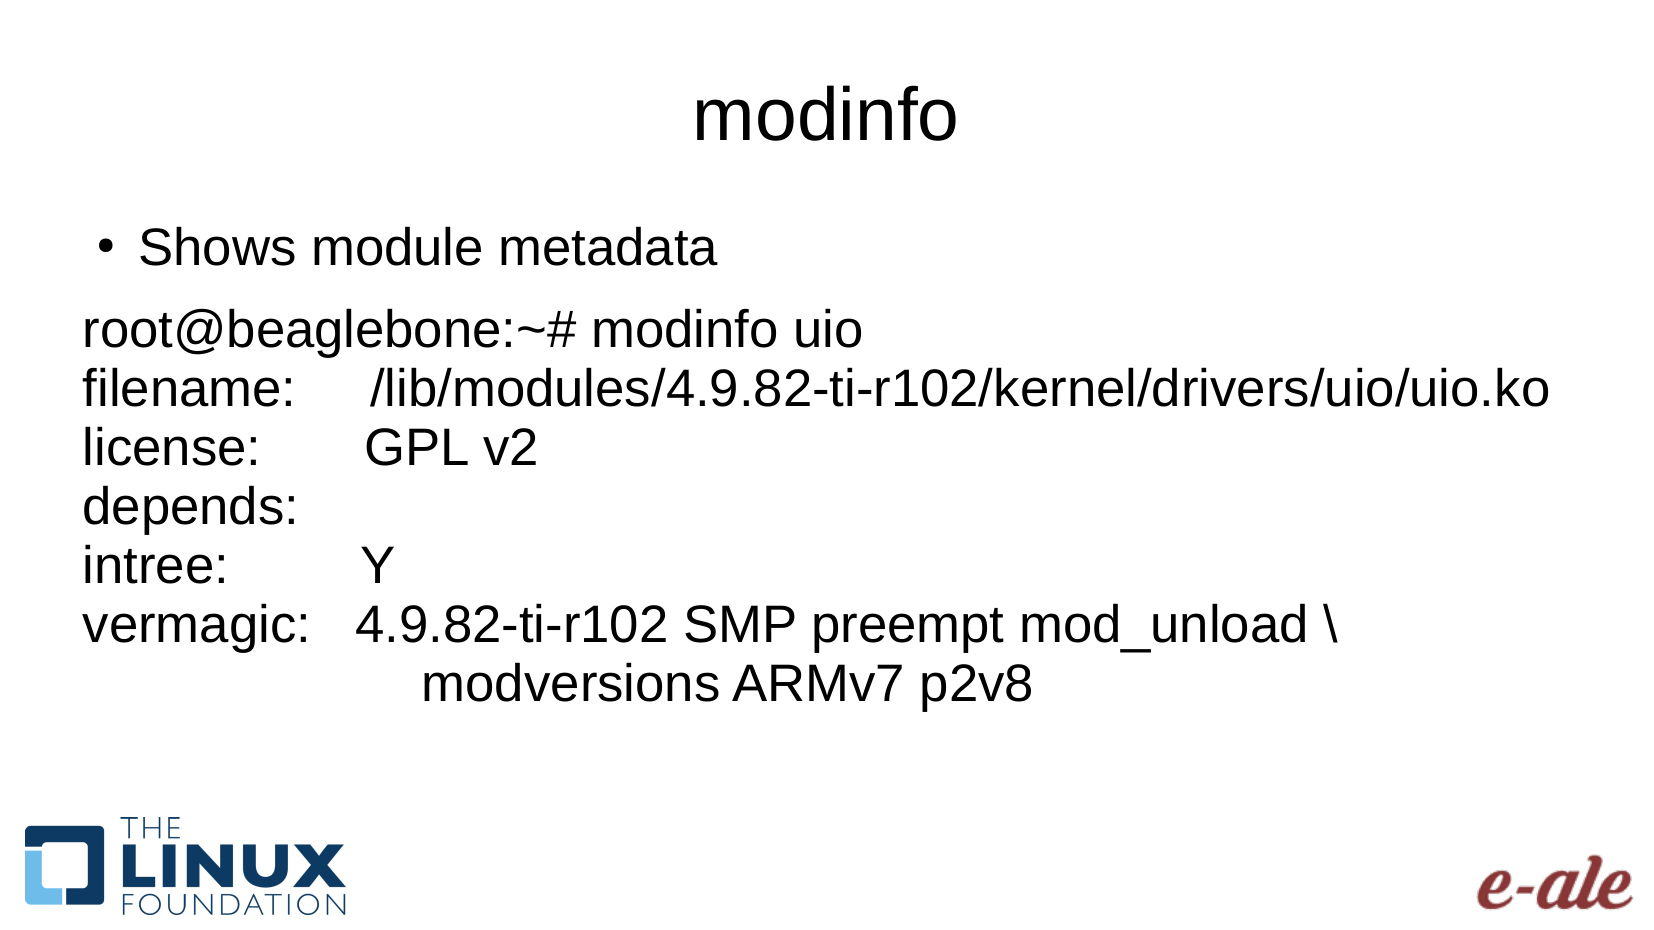

# modinfo
Shows module metadata
root@beaglebone:~# modinfo uio
filename: /lib/modules/4.9.82-ti-r102/kernel/drivers/uio/uio.ko
license: GPL v2
depends:
intree: Y
vermagic: 4.9.82-ti-r102 SMP preempt mod_unload \
 modversions ARMv7 p2v8